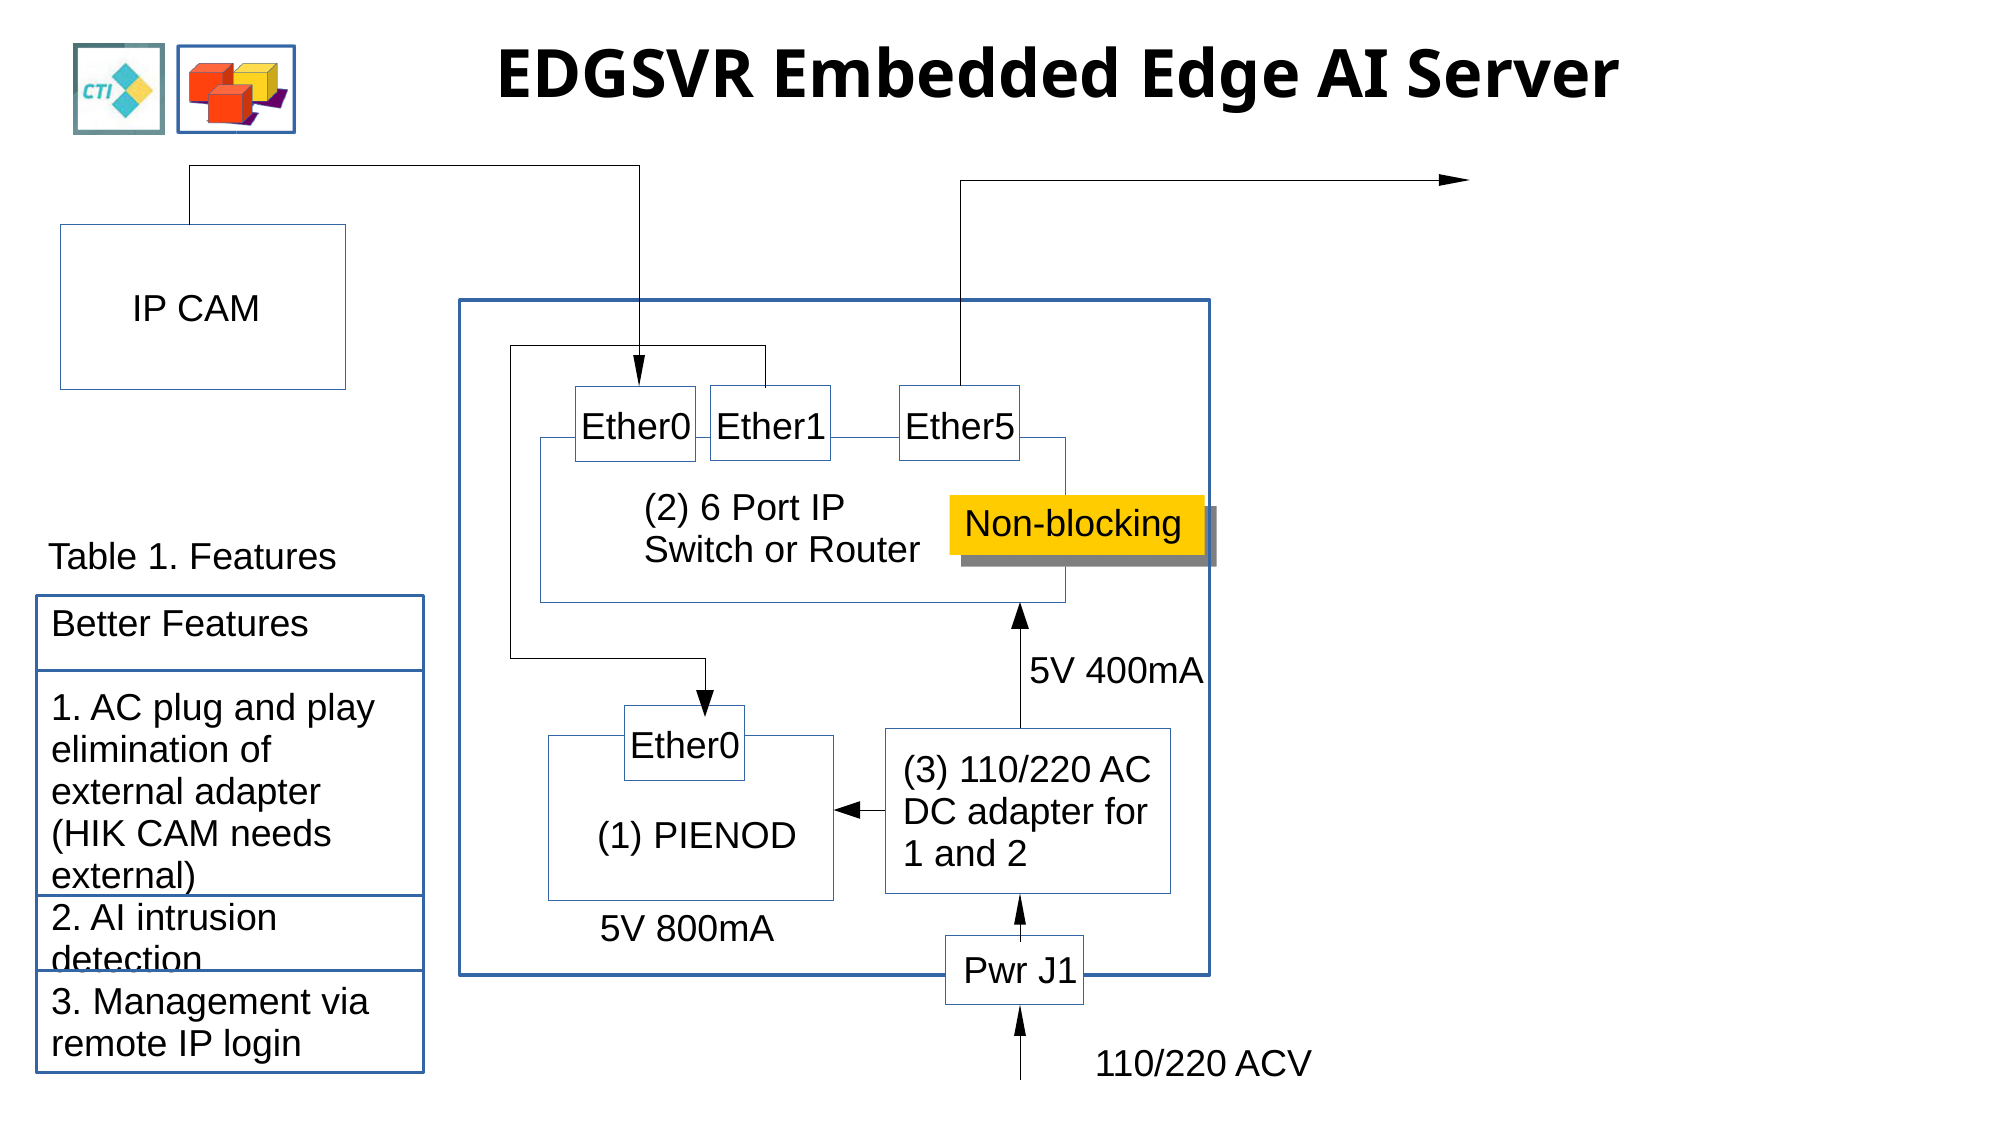

# EDGSVR Embedded Edge AI Server
IP CAM
Ether1
Ether5
Ether0
(2) 6 Port IP Switch or Router
Non-blocking
Table 1. Features
Better Features
1. AC plug and play elimination of external adapter (HIK CAM needs external)
2. AI intrusion detection
3. Management via remote IP login
5V 400mA
Ether0
(3) 110/220 AC DC adapter for 1 and 2
(1) PIENOD
5V 800mA
Pwr J1
110/220 ACV